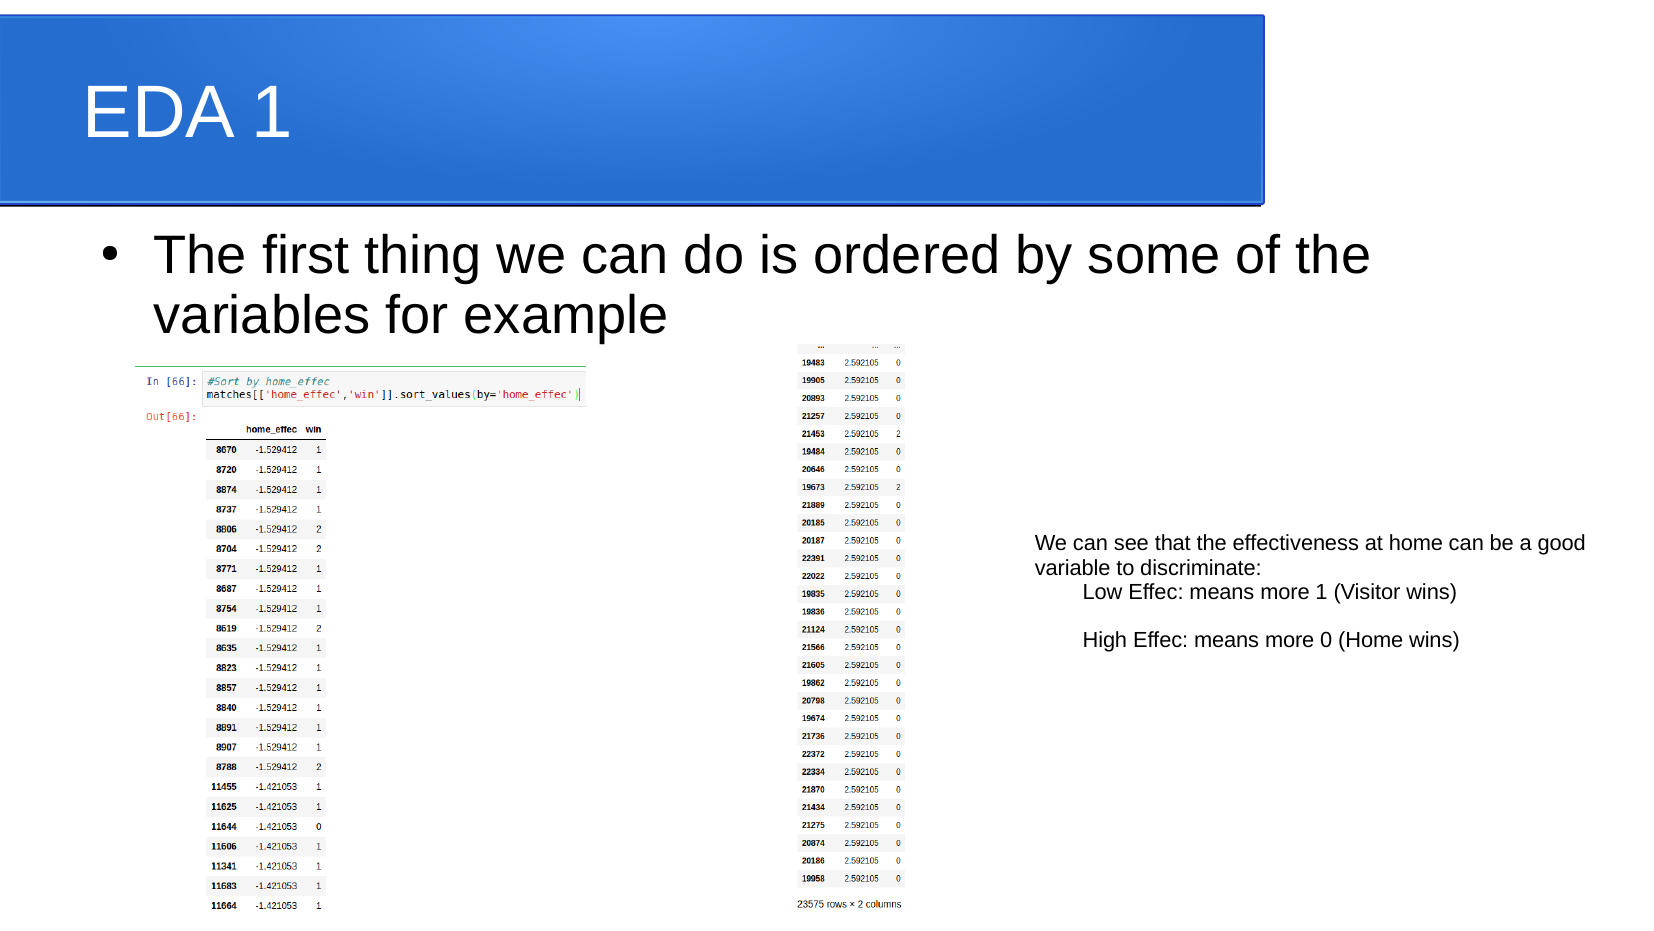

# EDA 1
The first thing we can do is ordered by some of the variables for example
We can see that the effectiveness at home can be a good variable to discriminate:
 Low Effec: means more 1 (Visitor wins)
 High Effec: means more 0 (Home wins)